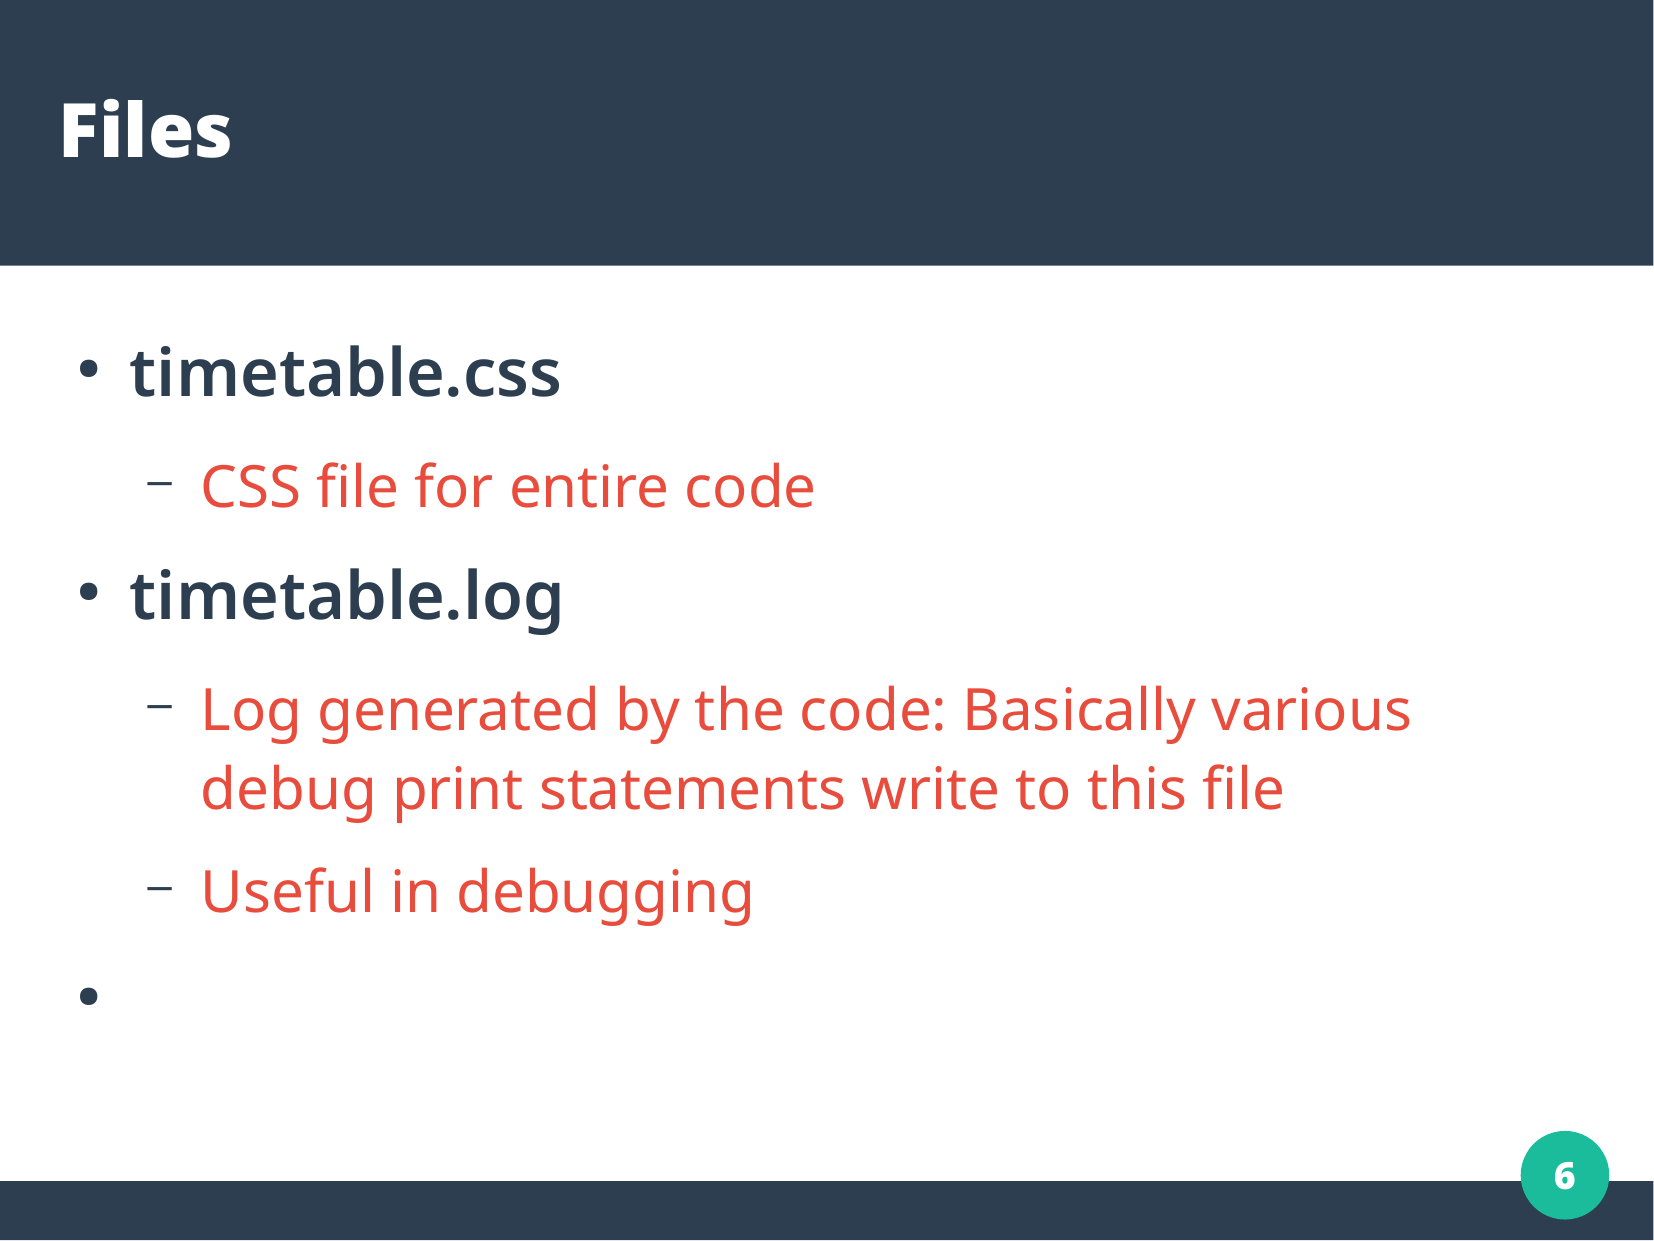

# Files
timetable.css
CSS file for entire code
timetable.log
Log generated by the code: Basically various debug print statements write to this file
Useful in debugging
6